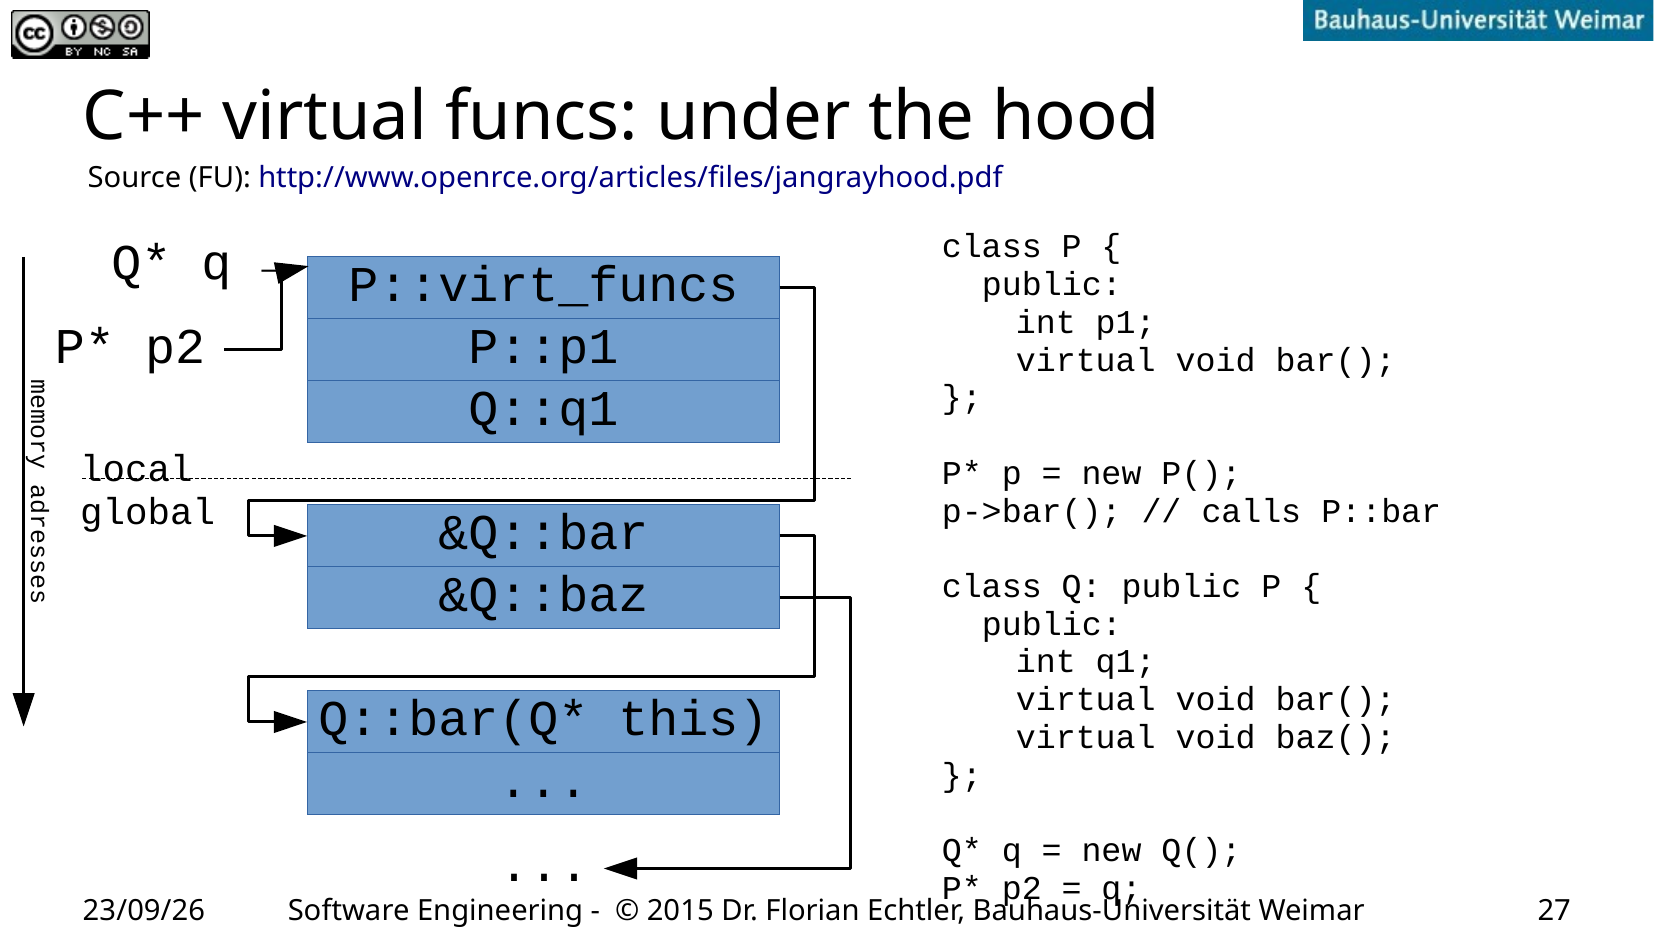

# C++ virtual funcs: under the hood
Source (FU): http://www.openrce.org/articles/files/jangrayhood.pdf
class P {
 public:
	int p1;
	virtual void bar();
};
P* p = new P();
p->bar(); // calls P::bar
class Q: public P {
 public:
	int q1;
	virtual void bar();
	virtual void baz();
};
Q* q = new Q();
P* p2 = q;
 q->bar(); // calls Q::bar
p2->bar(); // calls Q::bar
Q* q →
memory adresses
P::virt_funcs
P* p2
P::p1
Q::q1
local
global
&Q::bar
&Q::baz
Q::bar(Q* this)
...
...
Software Engineering - © 2015 Dr. Florian Echtler, Bauhaus-Universität Weimar
27